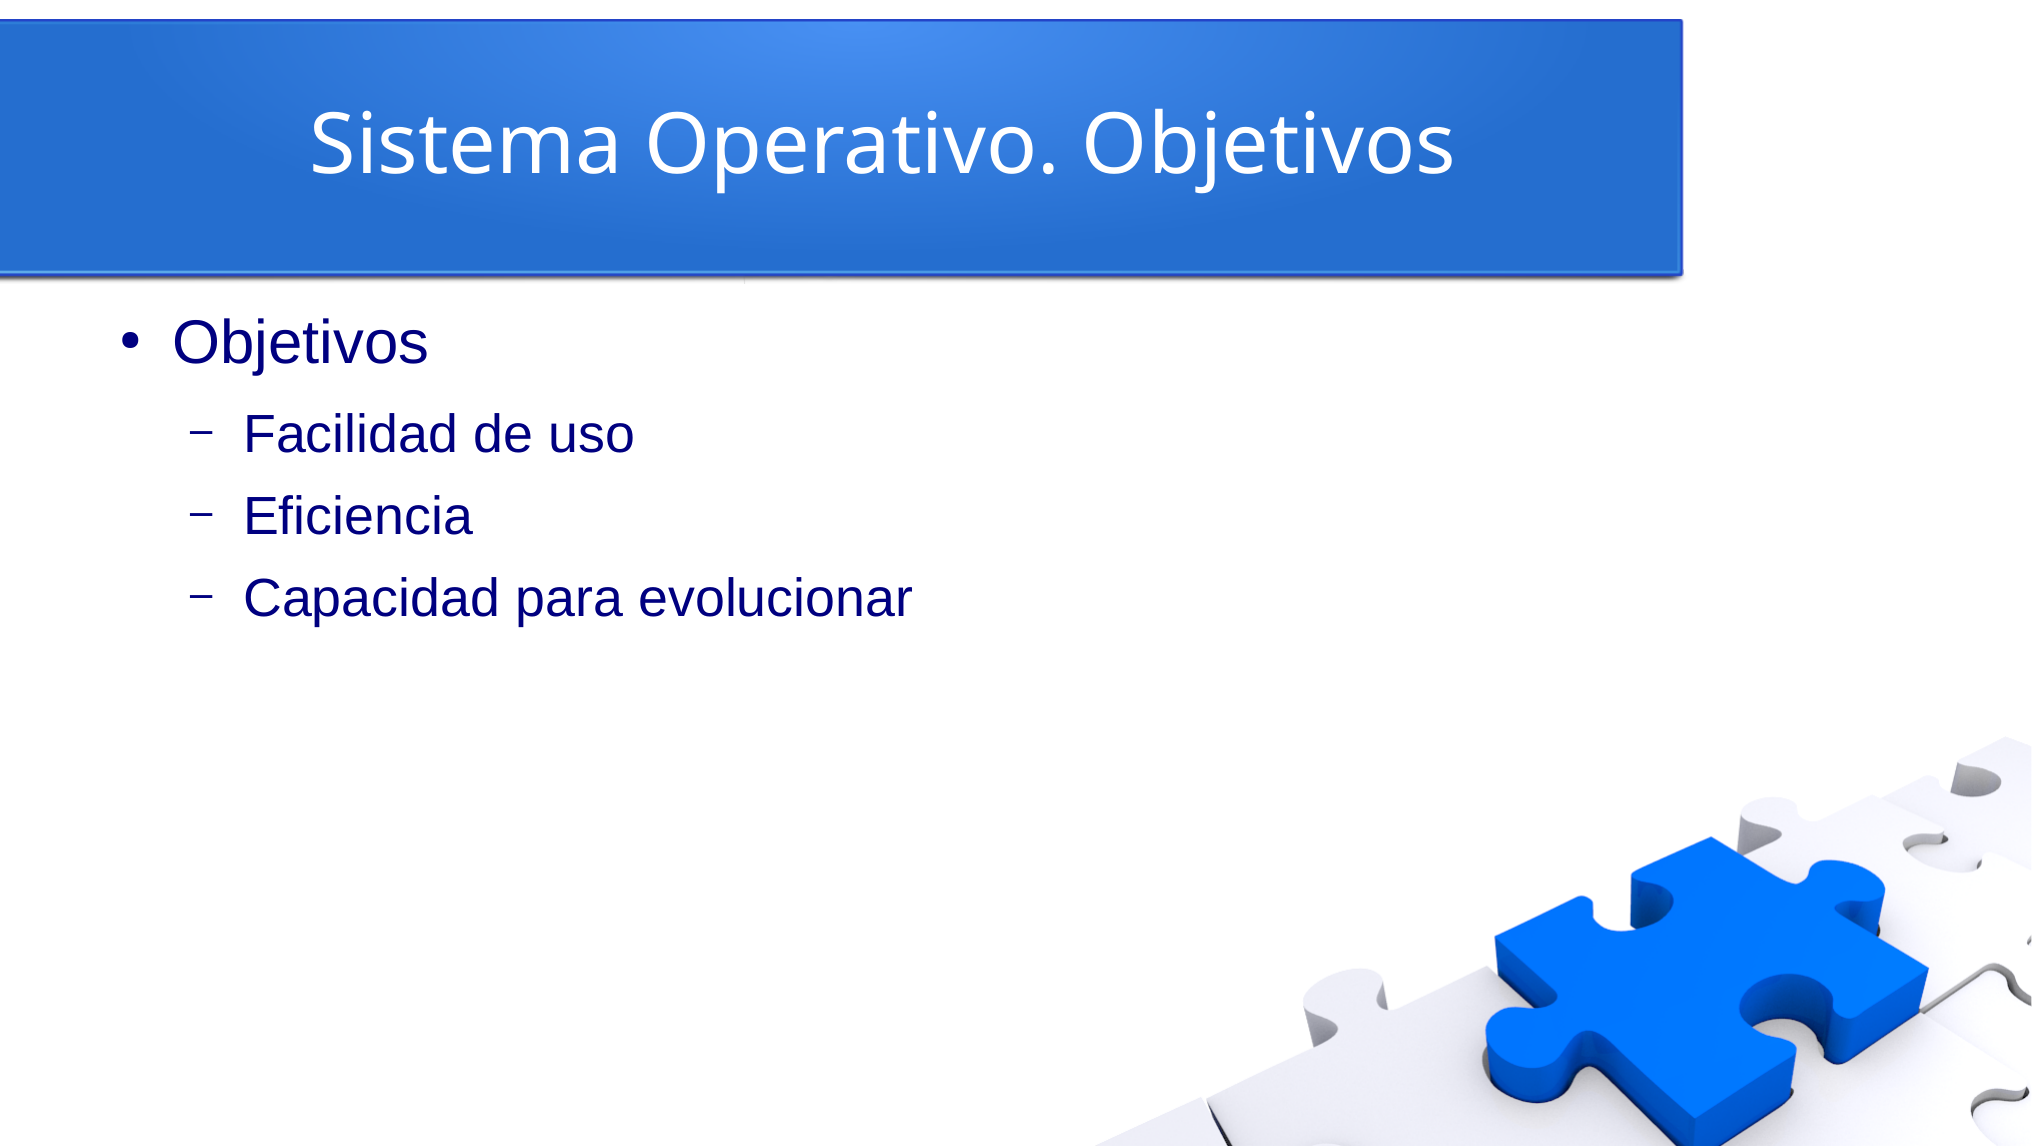

# Sistema Operativo. Objetivos
Objetivos
Facilidad de uso
Eficiencia
Capacidad para evolucionar